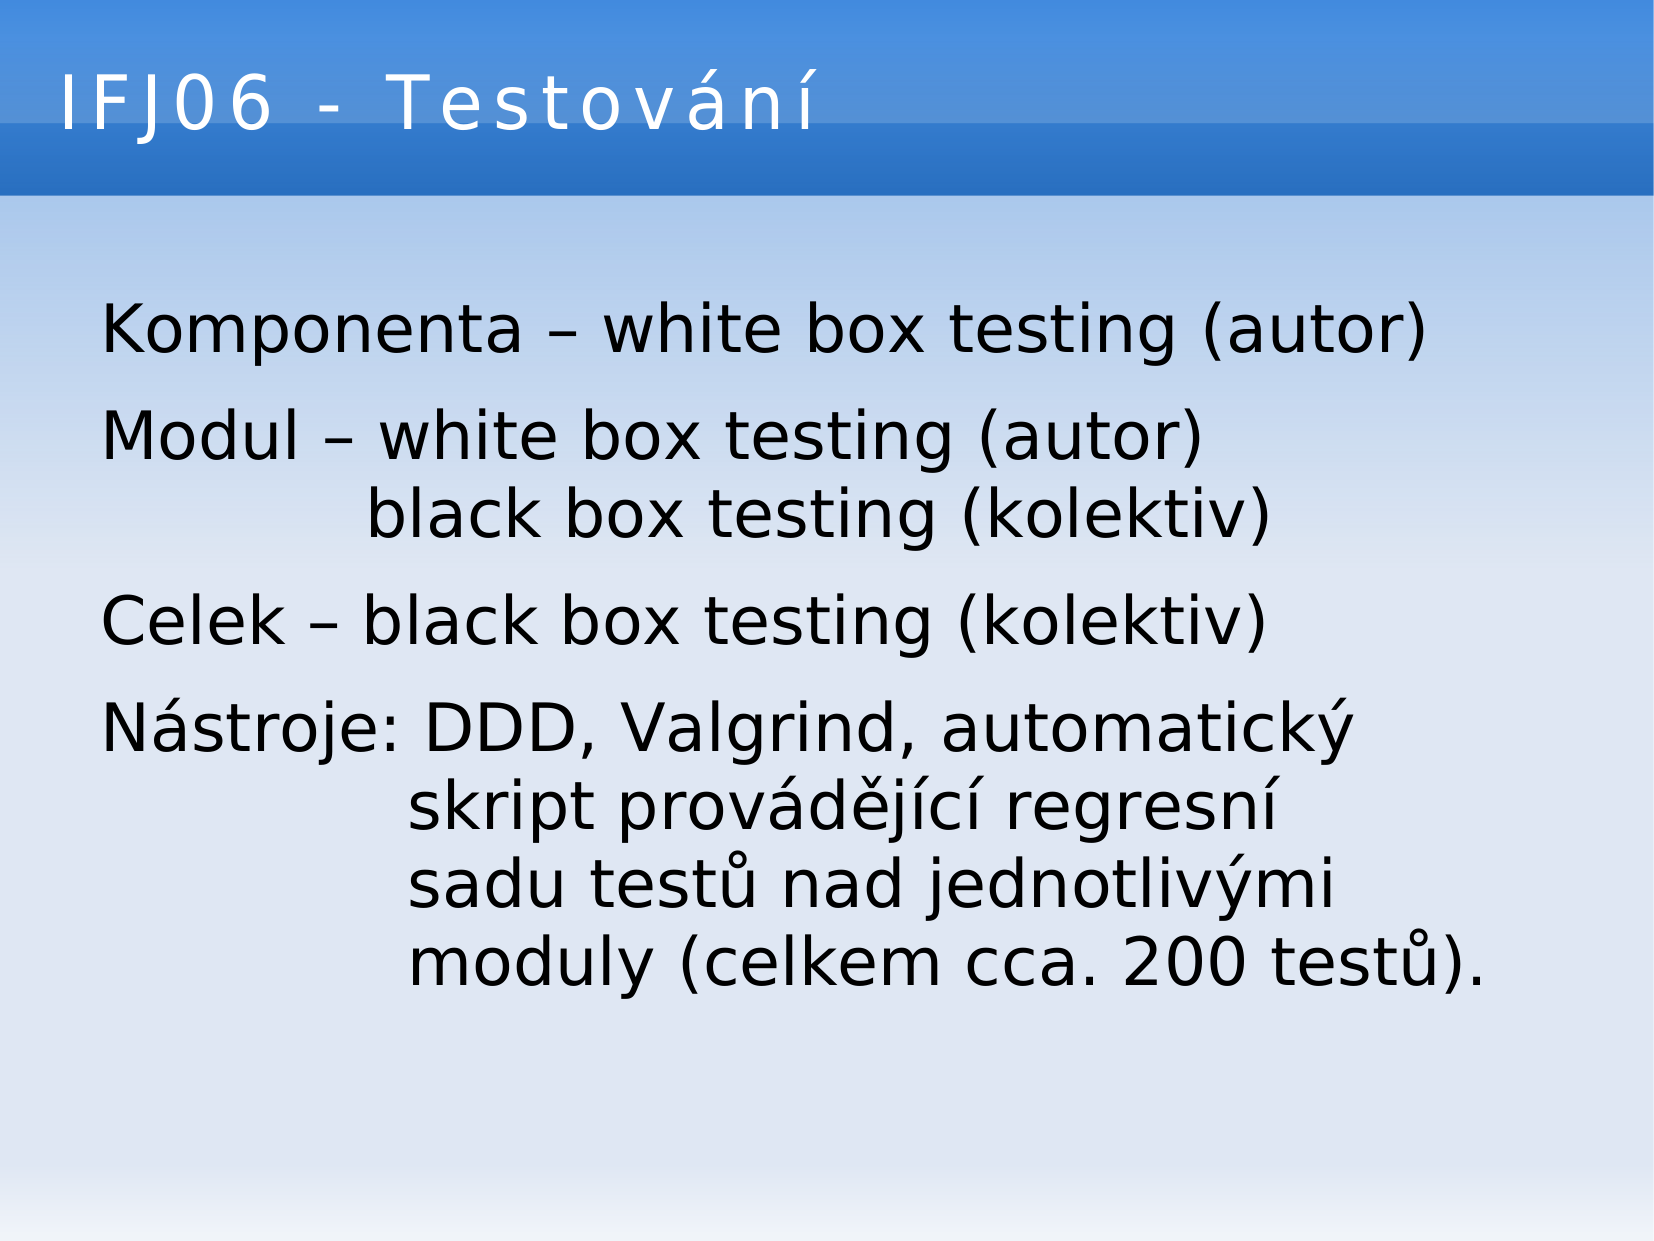

# IFJ06 - Testování
Komponenta – white box testing (autor)
Modul – white box testing (autor) black box testing (kolektiv)
Celek – black box testing (kolektiv)
Nástroje: DDD, Valgrind, automatický skript provádějící regresní sadu testů nad jednotlivými moduly (celkem cca. 200 testů).